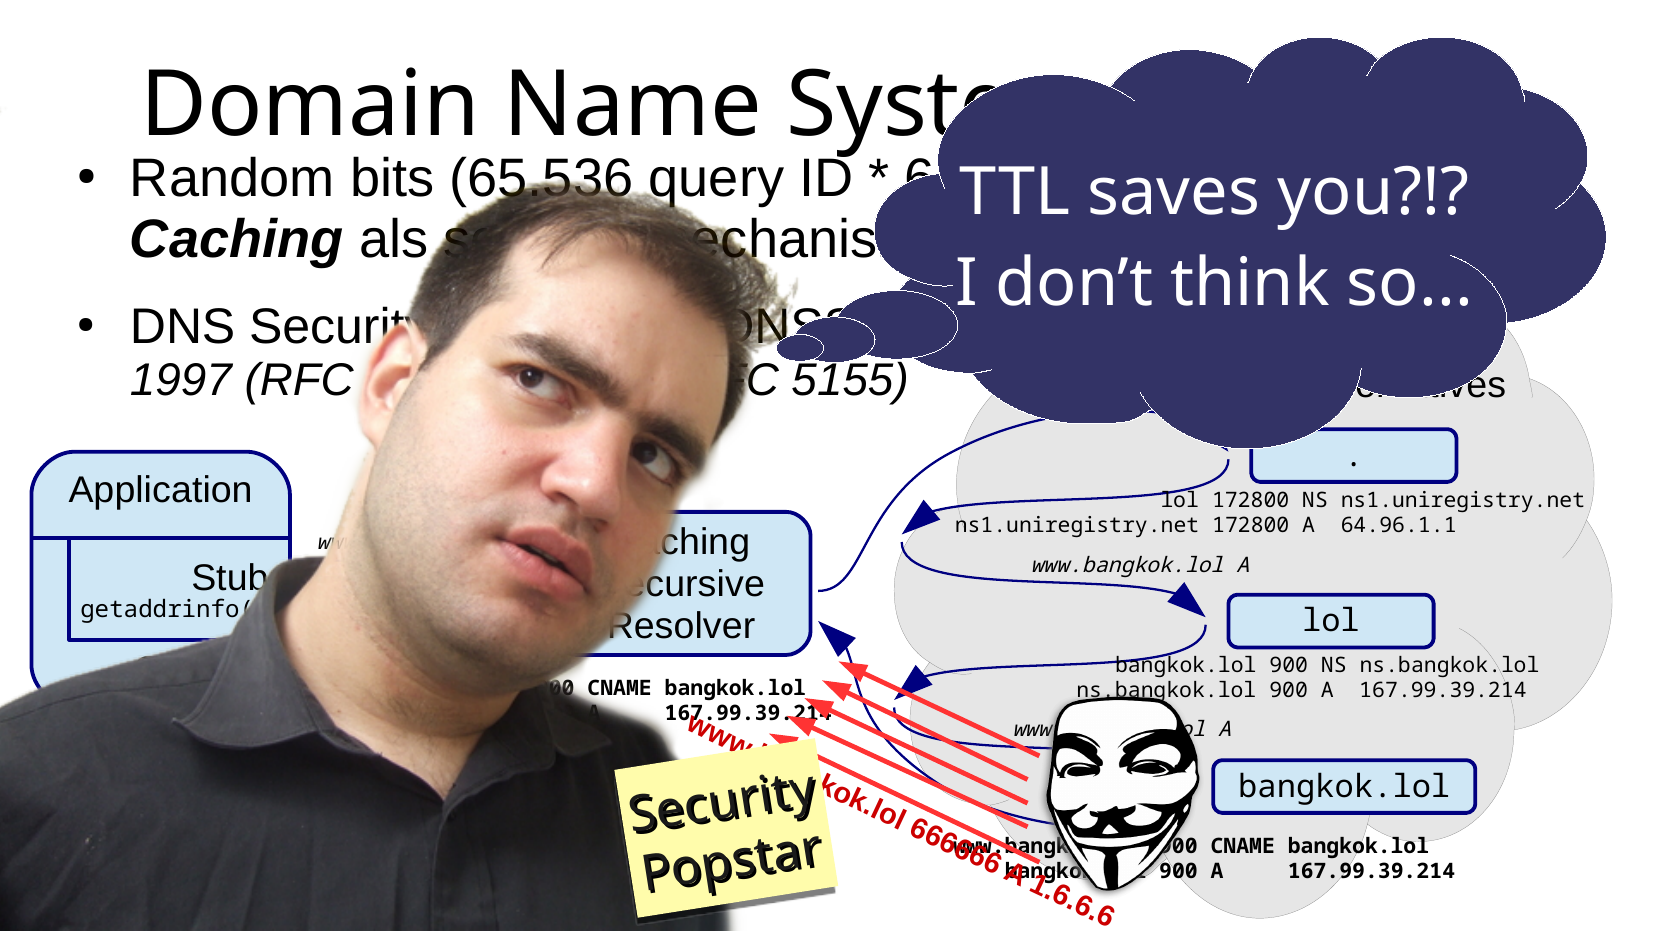

Domain Name System - security
TTL saves you?!?
I don’t think so...
# Random bits (65.536 query ID * 64.512 source ports) & Caching als security mechanisme
DNS Security Extensions (DNSSEC)
1997 (RFC 2065) … 2008 (RFC 5155)
Security Popstar
www.bangkok.lol 666666 A 1.6.6.6